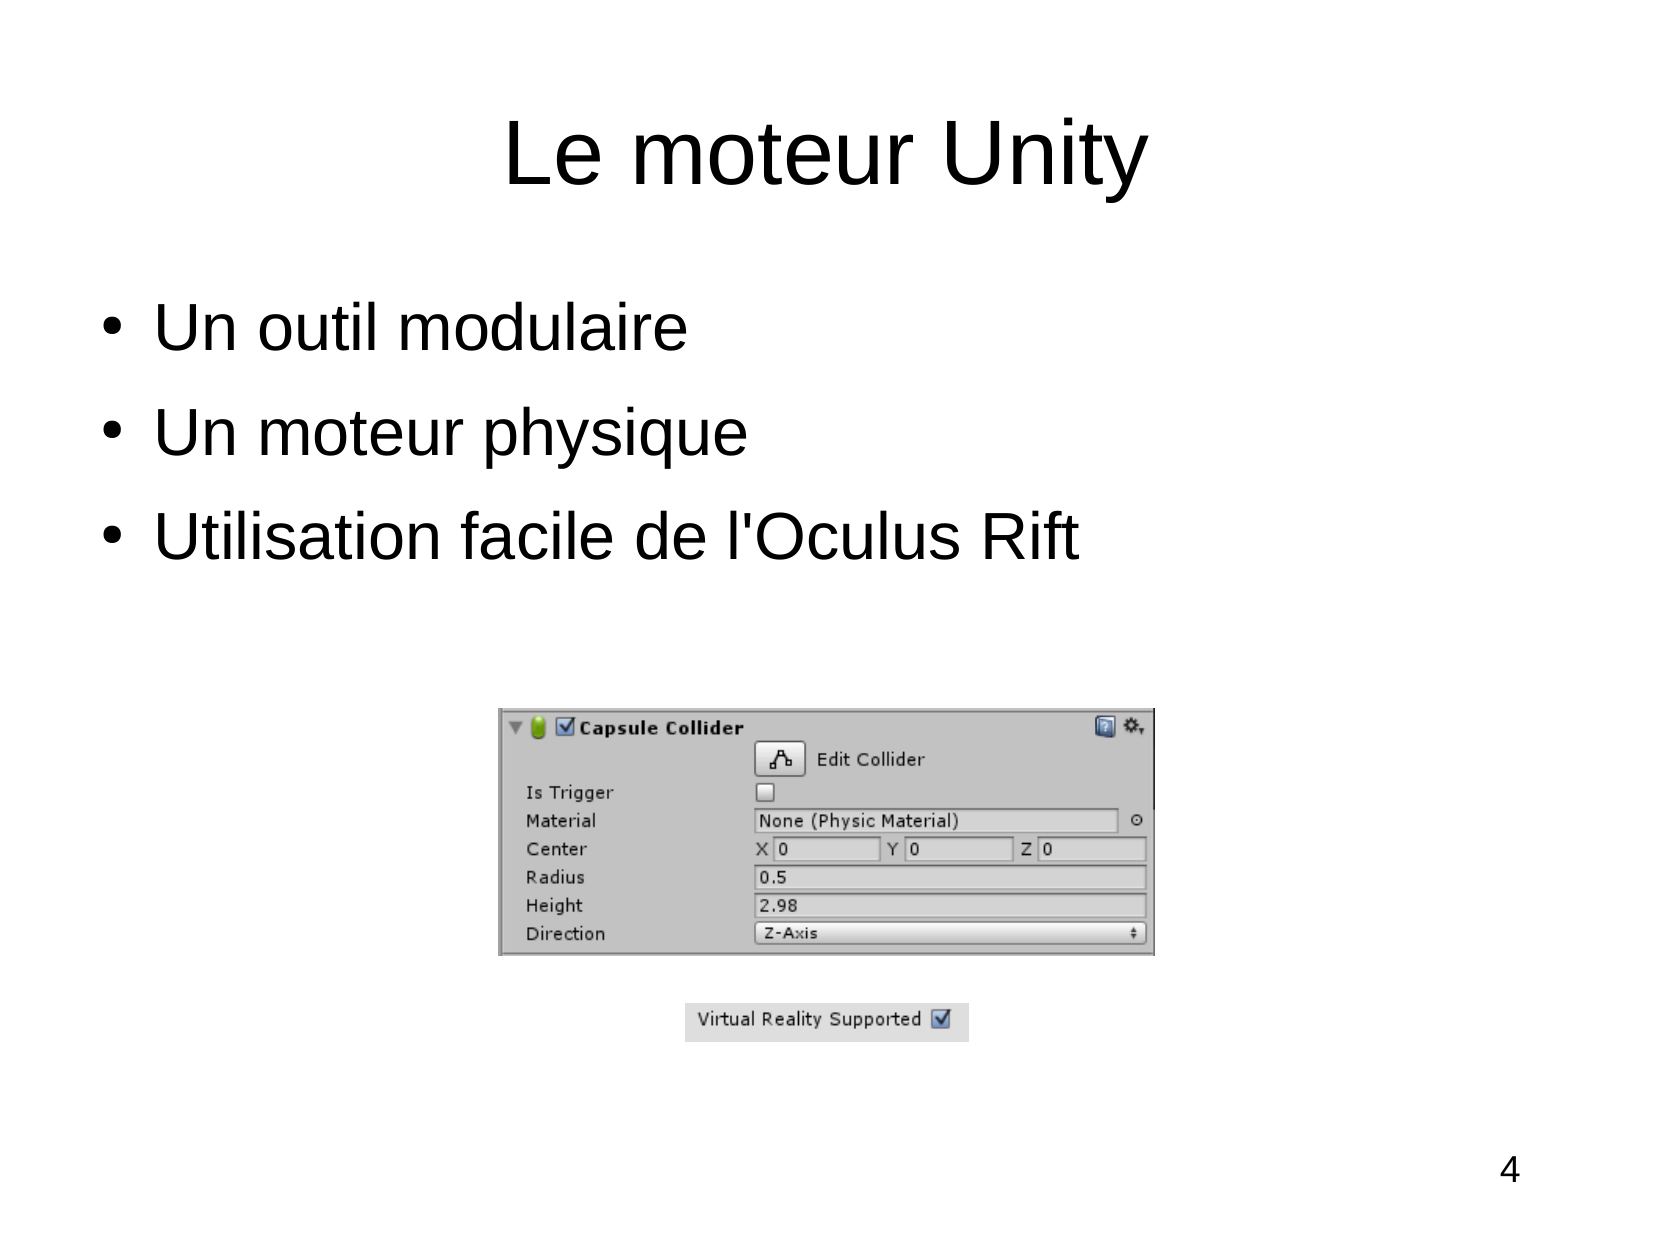

# Le moteur Unity
Un outil modulaire
Un moteur physique
Utilisation facile de l'Oculus Rift